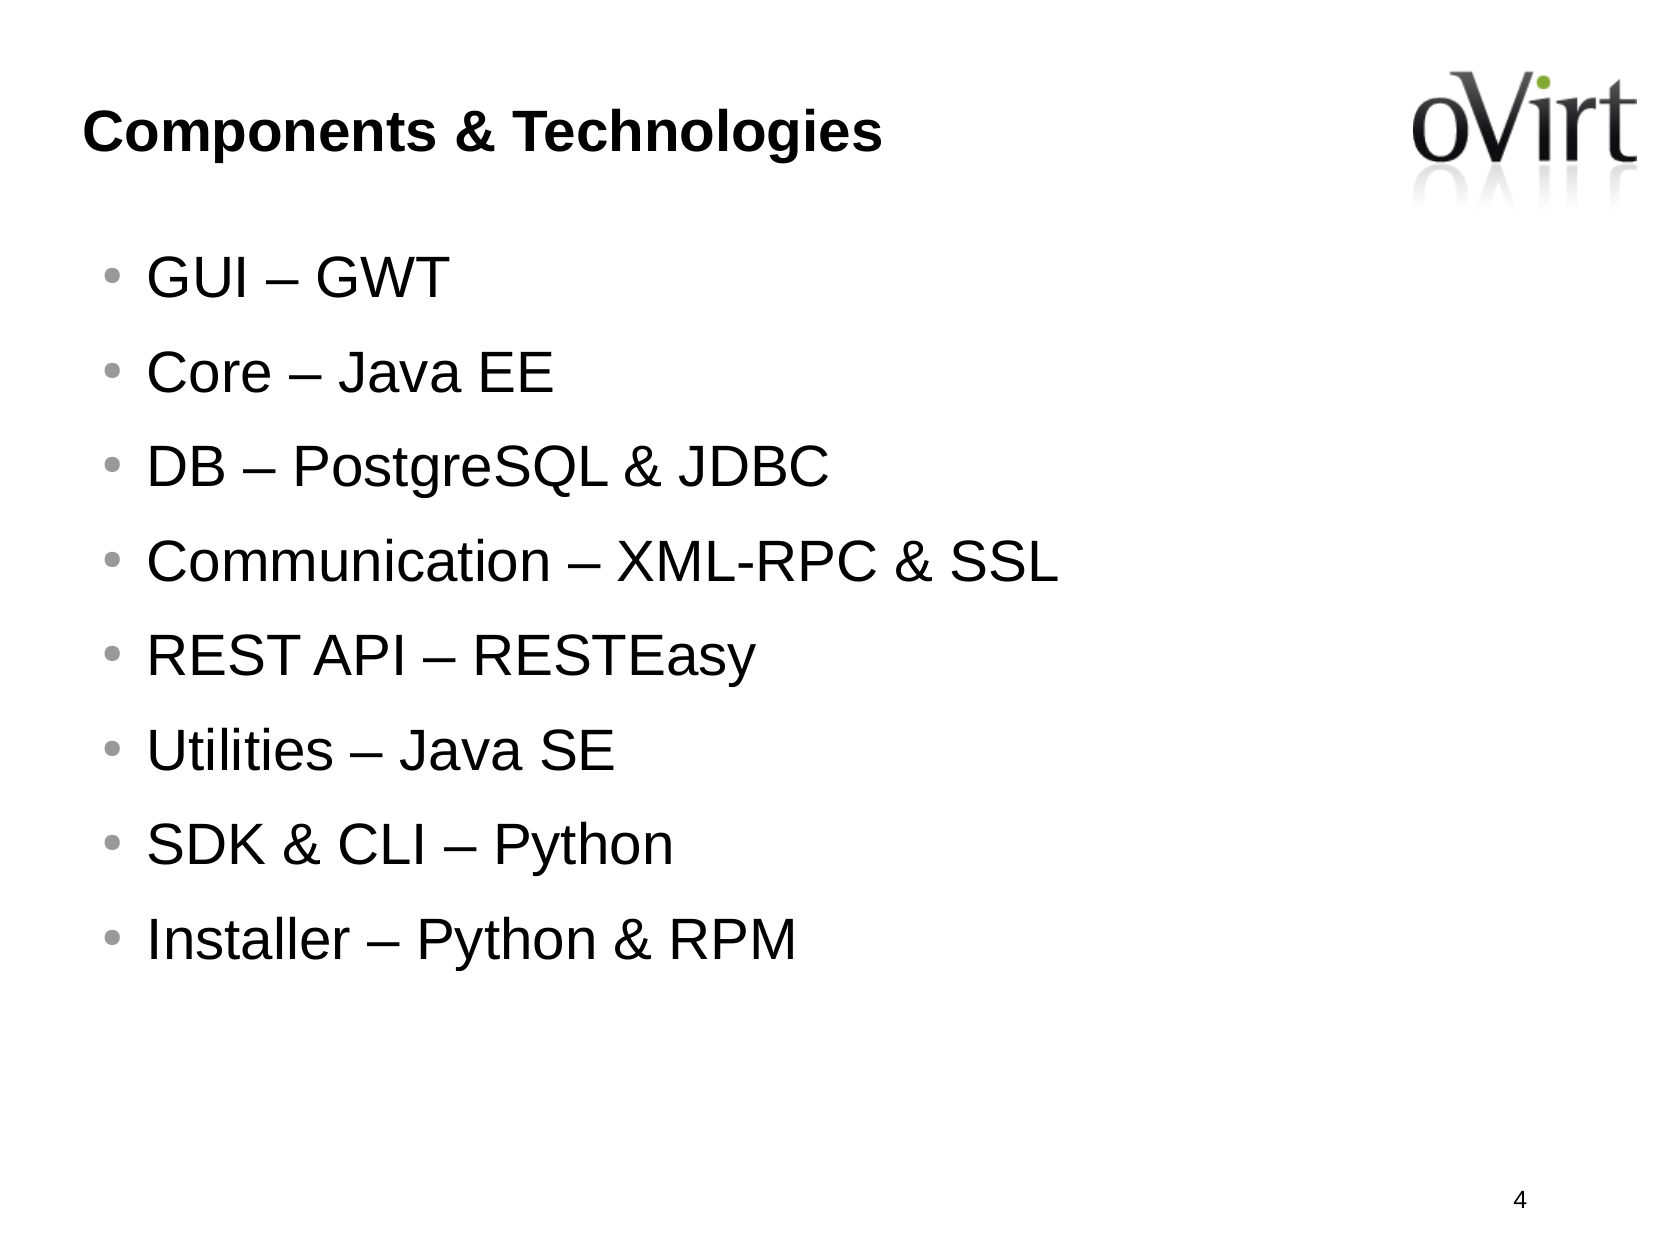

# Components & Technologies
GUI – GWT
Core – Java EE
DB – PostgreSQL & JDBC
Communication – XML-RPC & SSL
REST API – RESTEasy
Utilities – Java SE
SDK & CLI – Python
Installer – Python & RPM